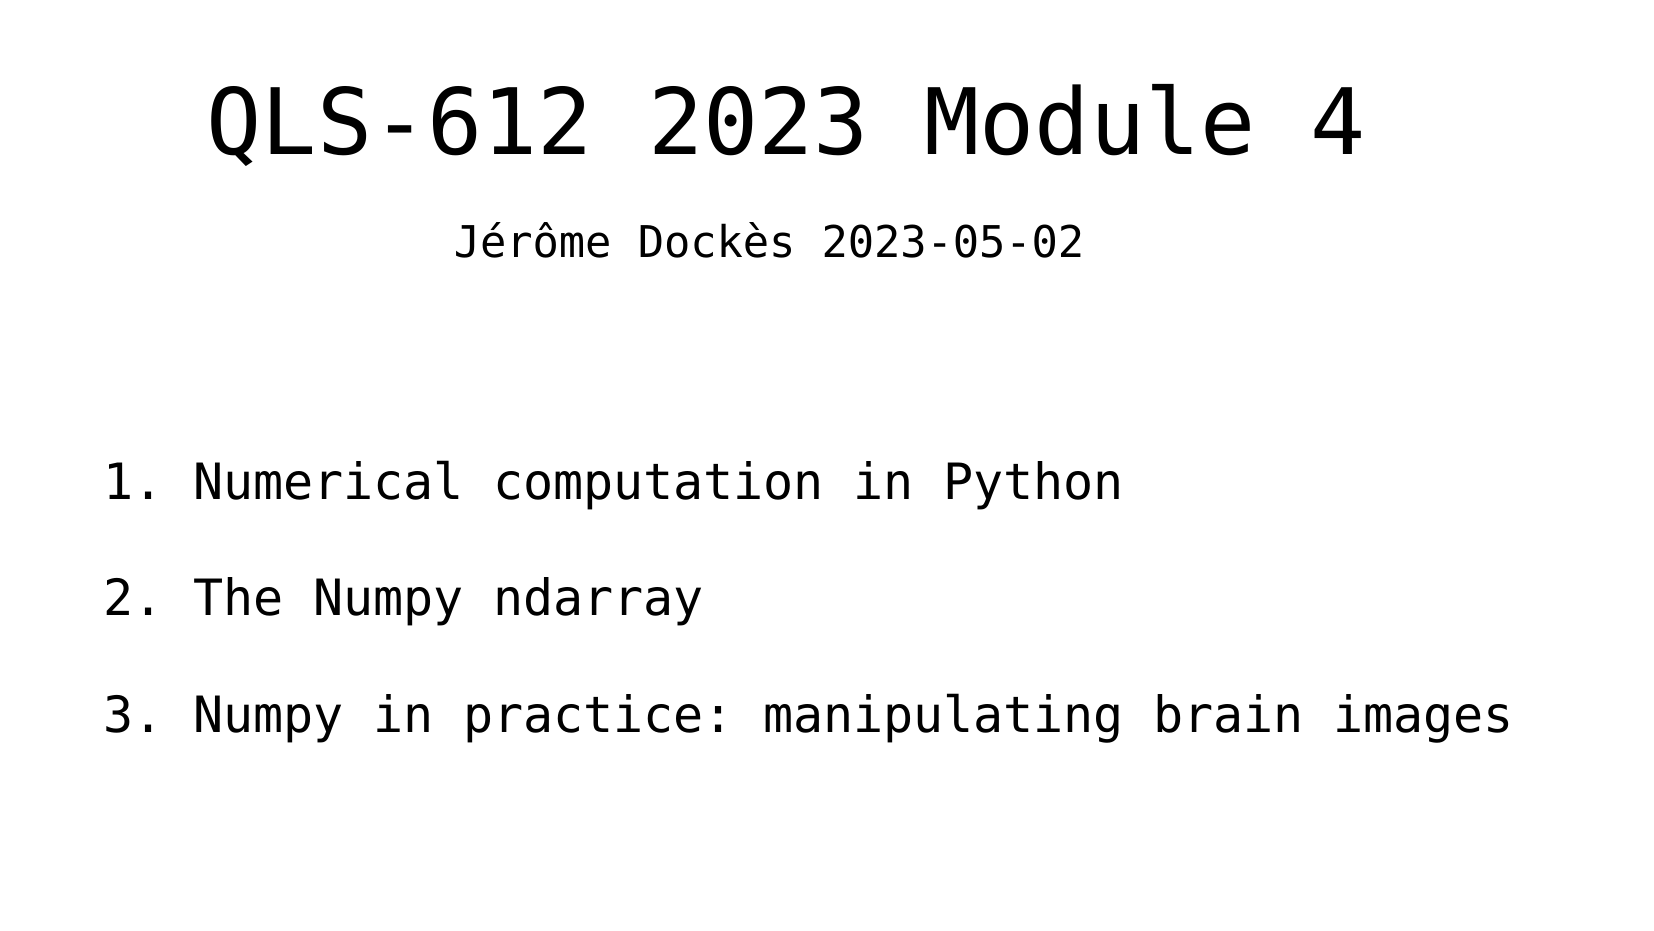

QLS-612 2023 Module 4
Jérôme Dockès 2023-05-02
1. Numerical computation in Python
2. The Numpy ndarray
3. Numpy in practice: manipulating brain images